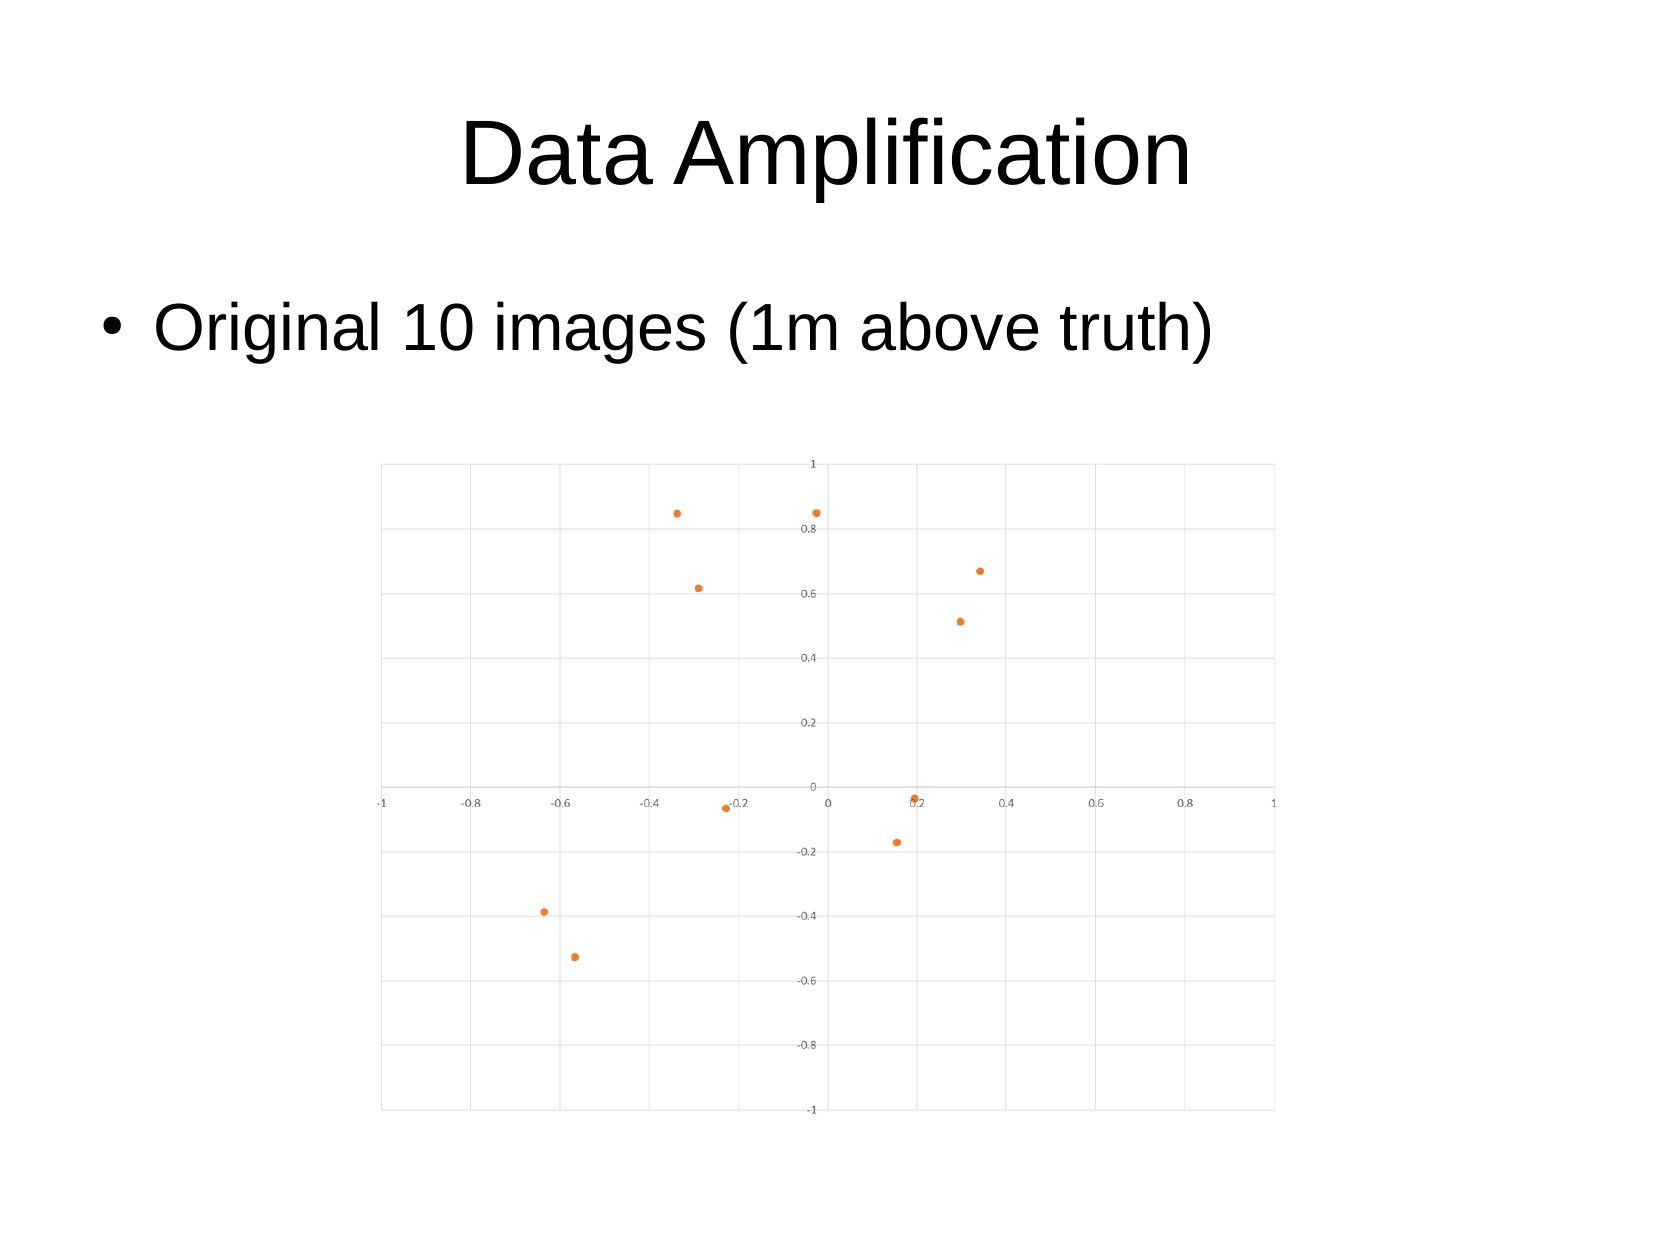

# Data Amplification
Original 10 images (1m above truth)